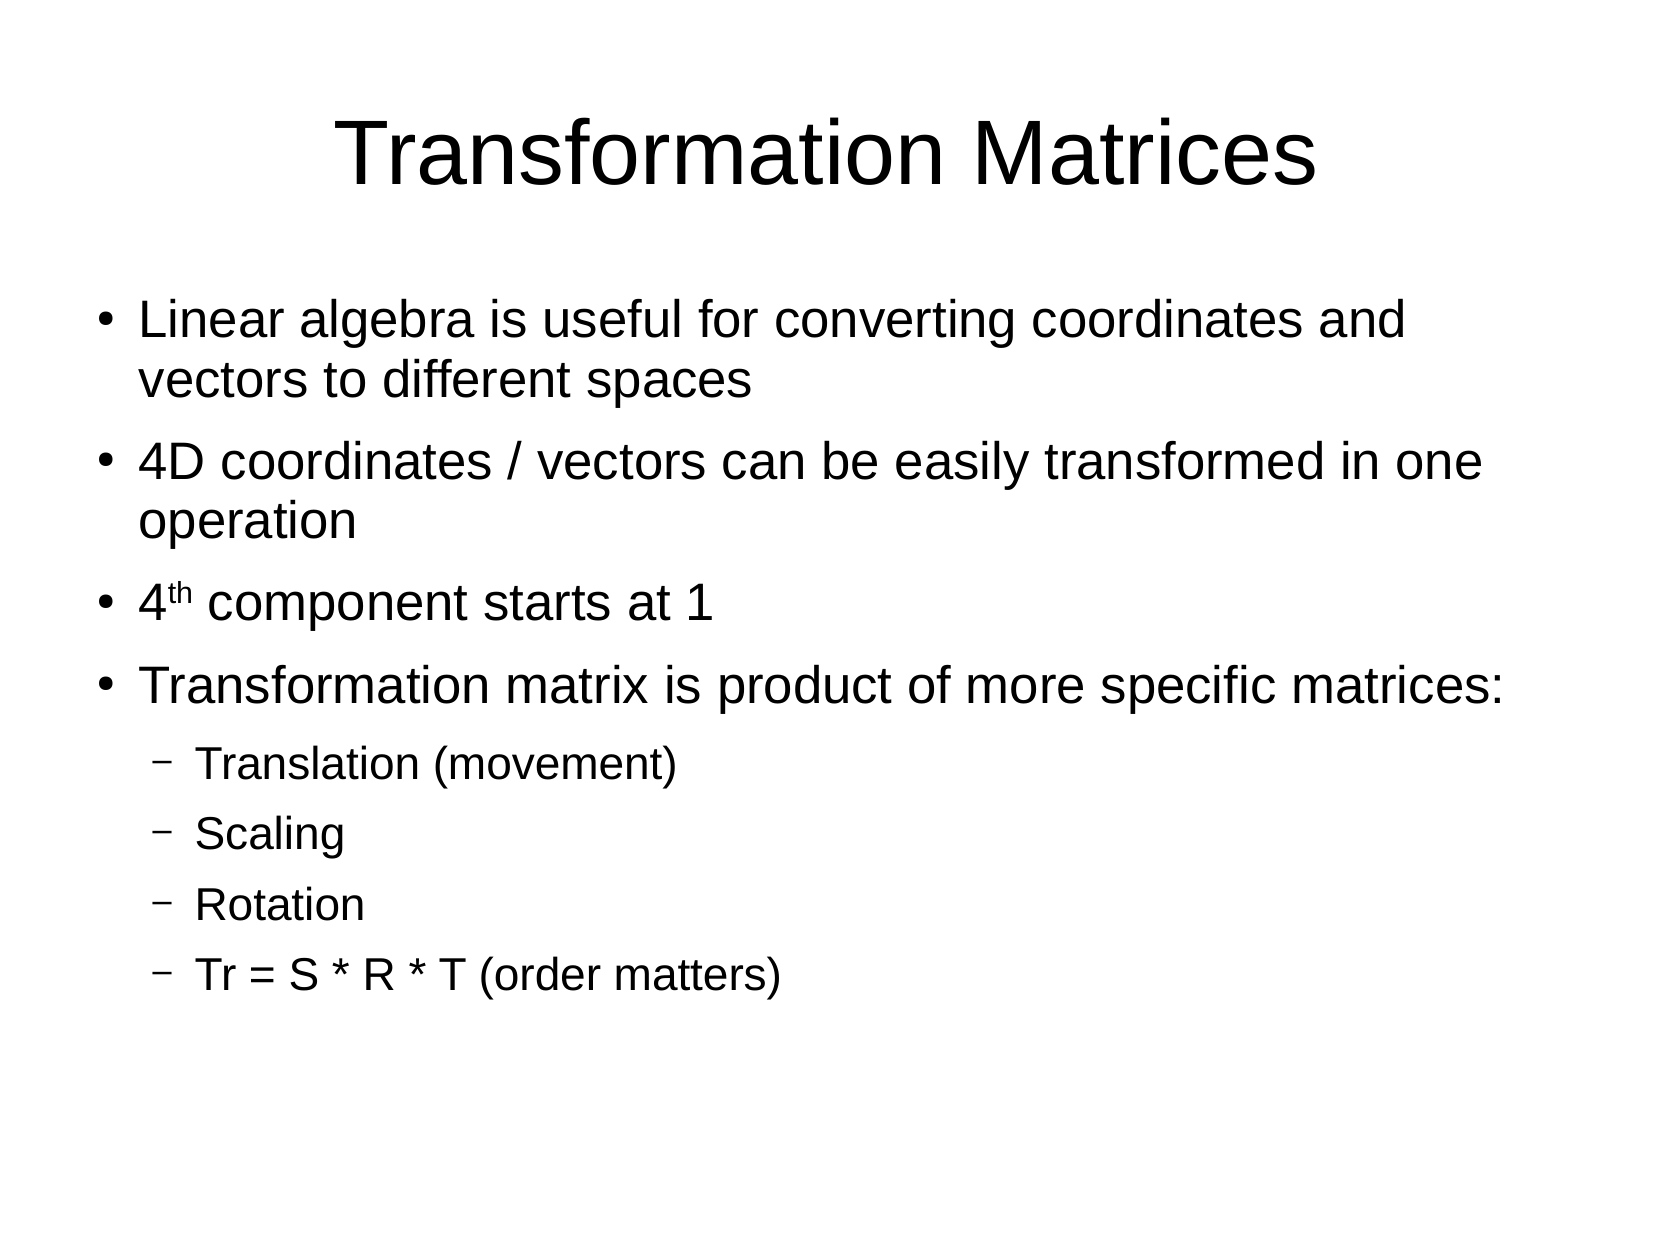

# Transformation Matrices
Linear algebra is useful for converting coordinates and vectors to different spaces
4D coordinates / vectors can be easily transformed in one operation
4th component starts at 1
Transformation matrix is product of more specific matrices:
Translation (movement)
Scaling
Rotation
Tr = S * R * T (order matters)